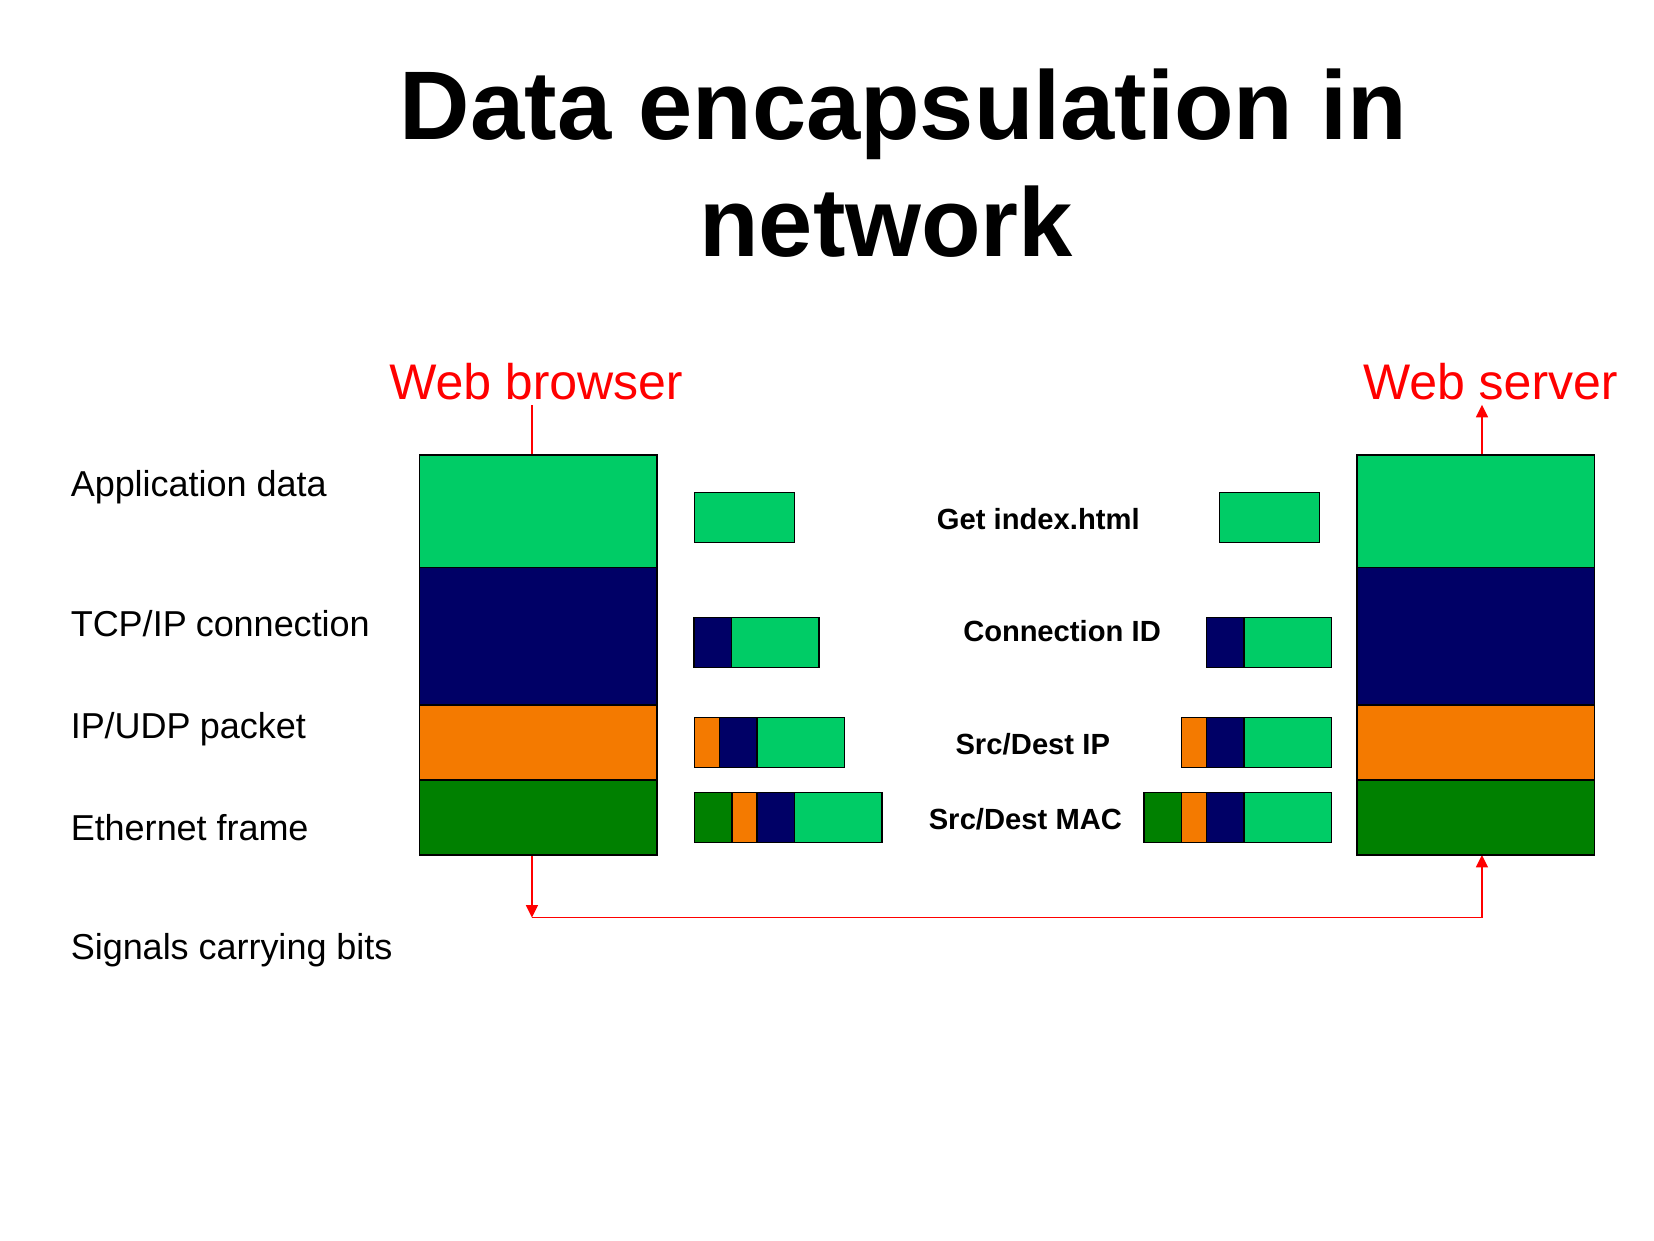

# Data encapsulation in network
Web browser
Web server
Get index.html
Application data
TCP/IP connection
IP/UDP packet
Ethernet frame
Signals carrying bits
Connection ID
 Src/Dest IP
Src/Dest MAC